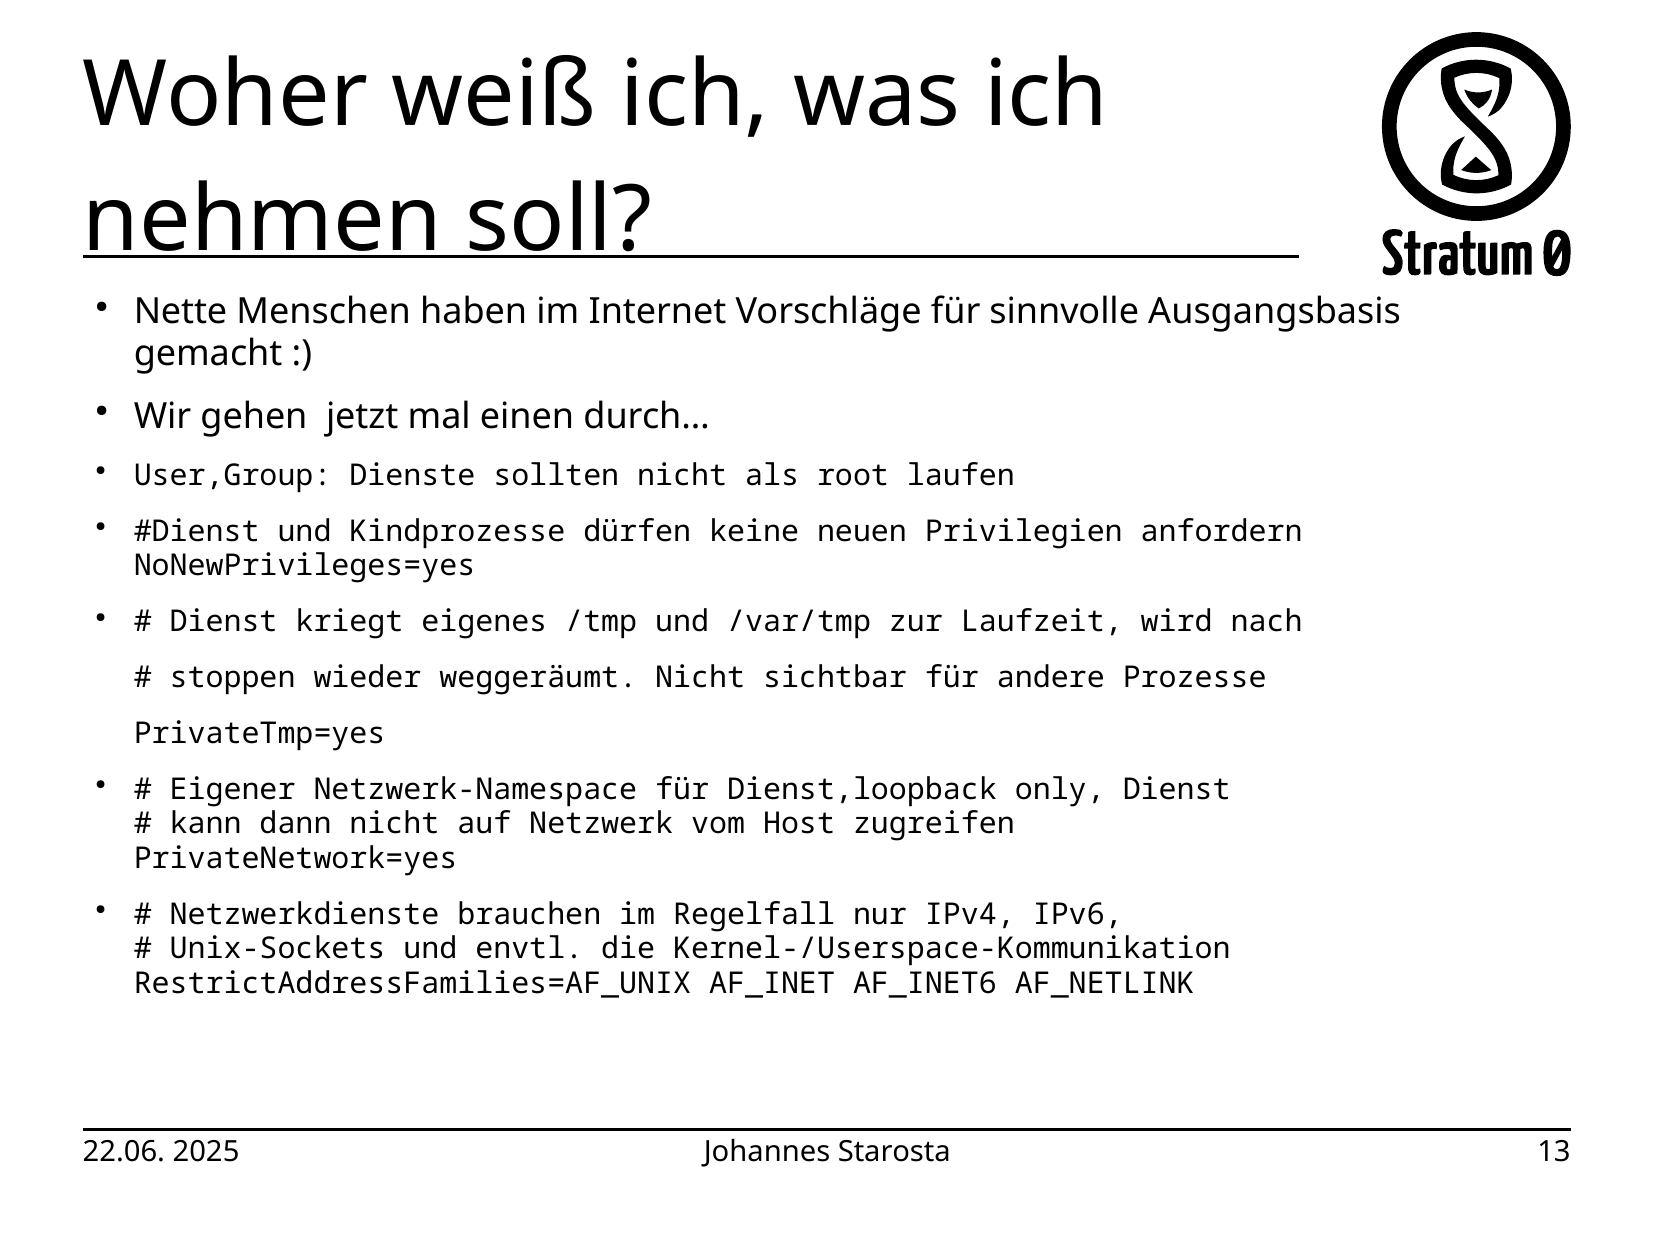

# Woher weiß ich, was ich nehmen soll?
Nette Menschen haben im Internet Vorschläge für sinnvolle Ausgangsbasis gemacht :)
Wir gehen jetzt mal einen durch…
User,Group: Dienste sollten nicht als root laufen
#Dienst und Kindprozesse dürfen keine neuen Privilegien anfordern
NoNewPrivileges=yes
# Dienst kriegt eigenes /tmp und /var/tmp zur Laufzeit, wird nach
# stoppen wieder weggeräumt. Nicht sichtbar für andere Prozesse
PrivateTmp=yes
# Eigener Netzwerk-Namespace für Dienst,loopback only, Dienst # kann dann nicht auf Netzwerk vom Host zugreifen PrivateNetwork=yes
# Netzwerkdienste brauchen im Regelfall nur IPv4, IPv6, # Unix-Sockets und envtl. die Kernel-/Userspace-Kommunikation RestrictAddressFamilies=AF_UNIX AF_INET AF_INET6 AF_NETLINK
Chrissi^
13